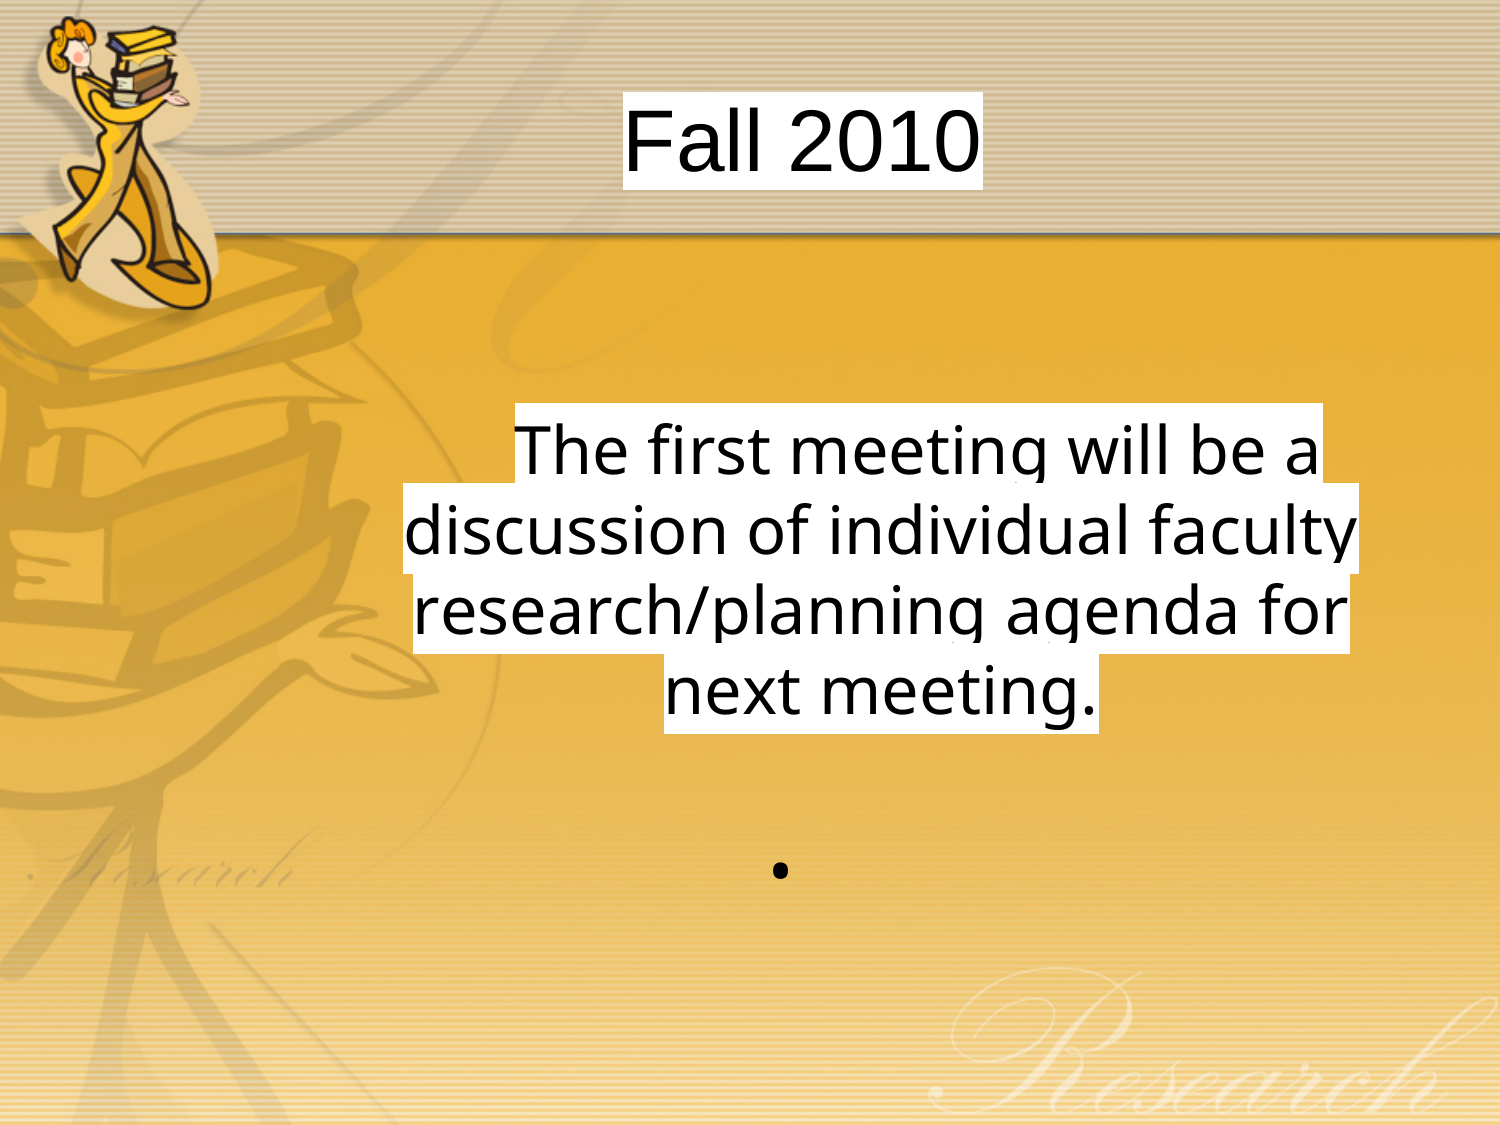

# Fall 2010
	The first meeting will be a discussion of individual faculty research/planning agenda for next meeting.